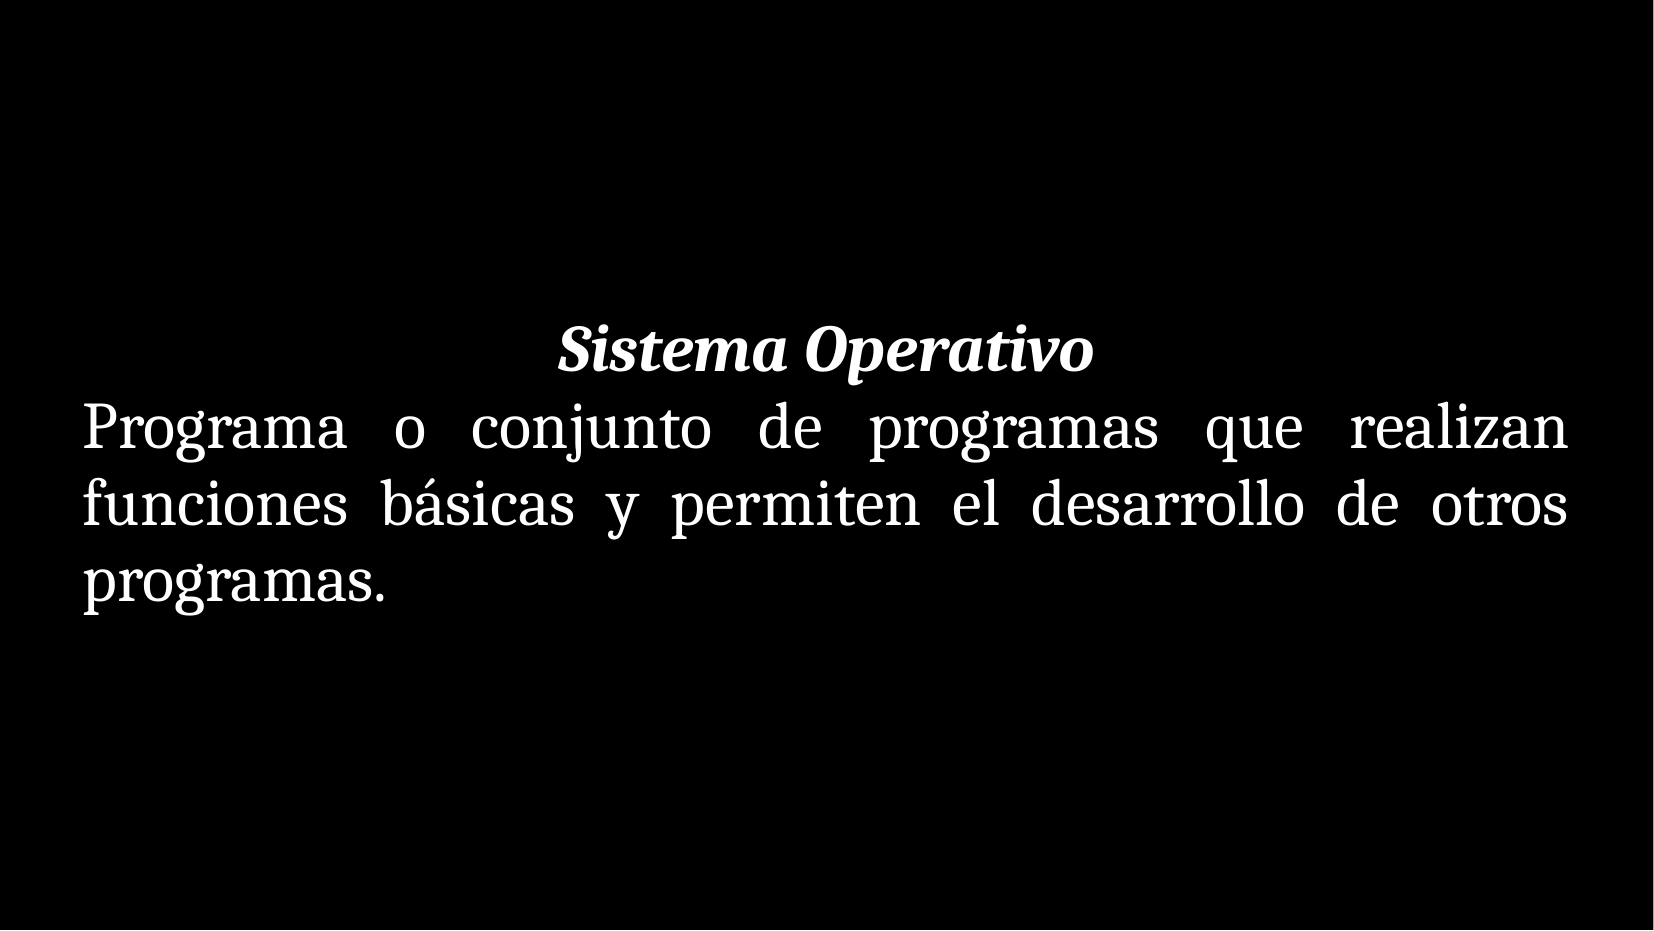

# Sistema Operativo
Programa o conjunto de programas que realizan funciones básicas y permiten el desarrollo de otros programas.